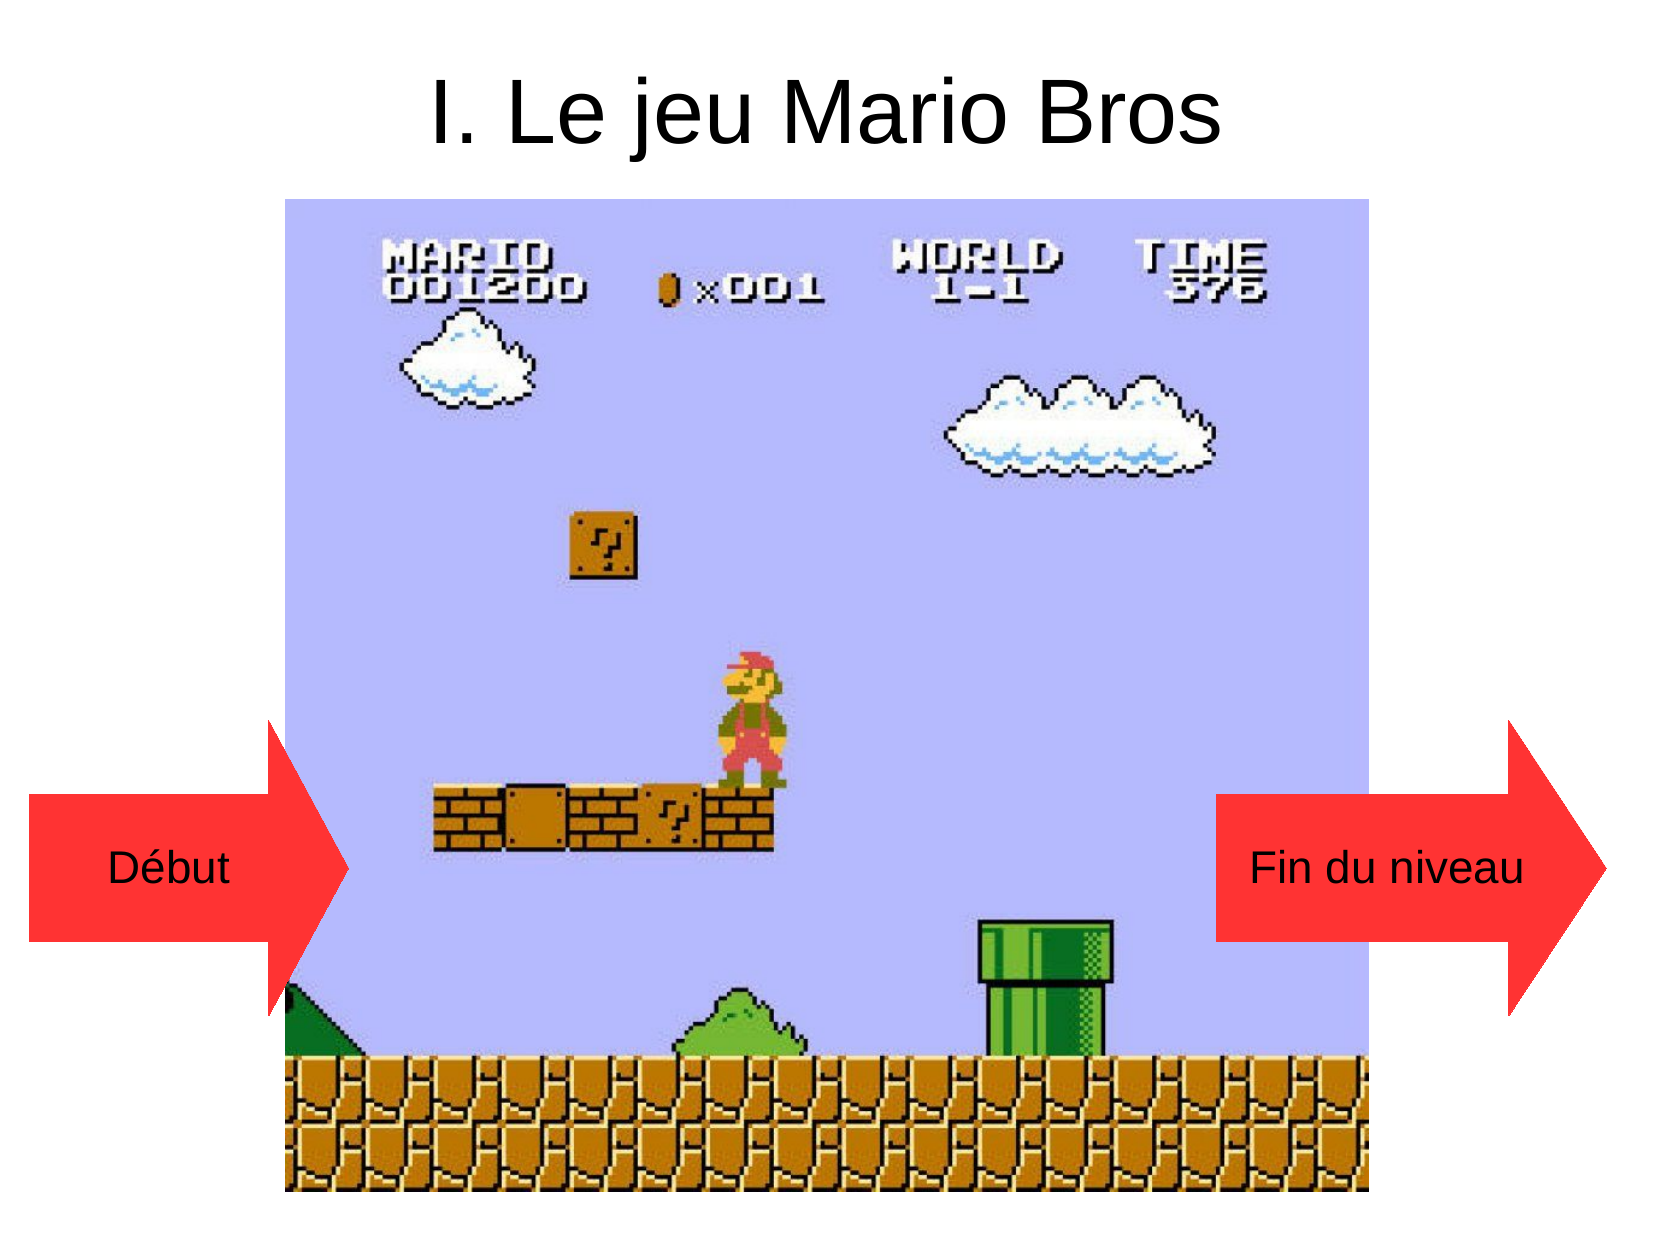

# I. Le jeu Mario Bros
Début
Fin du niveau